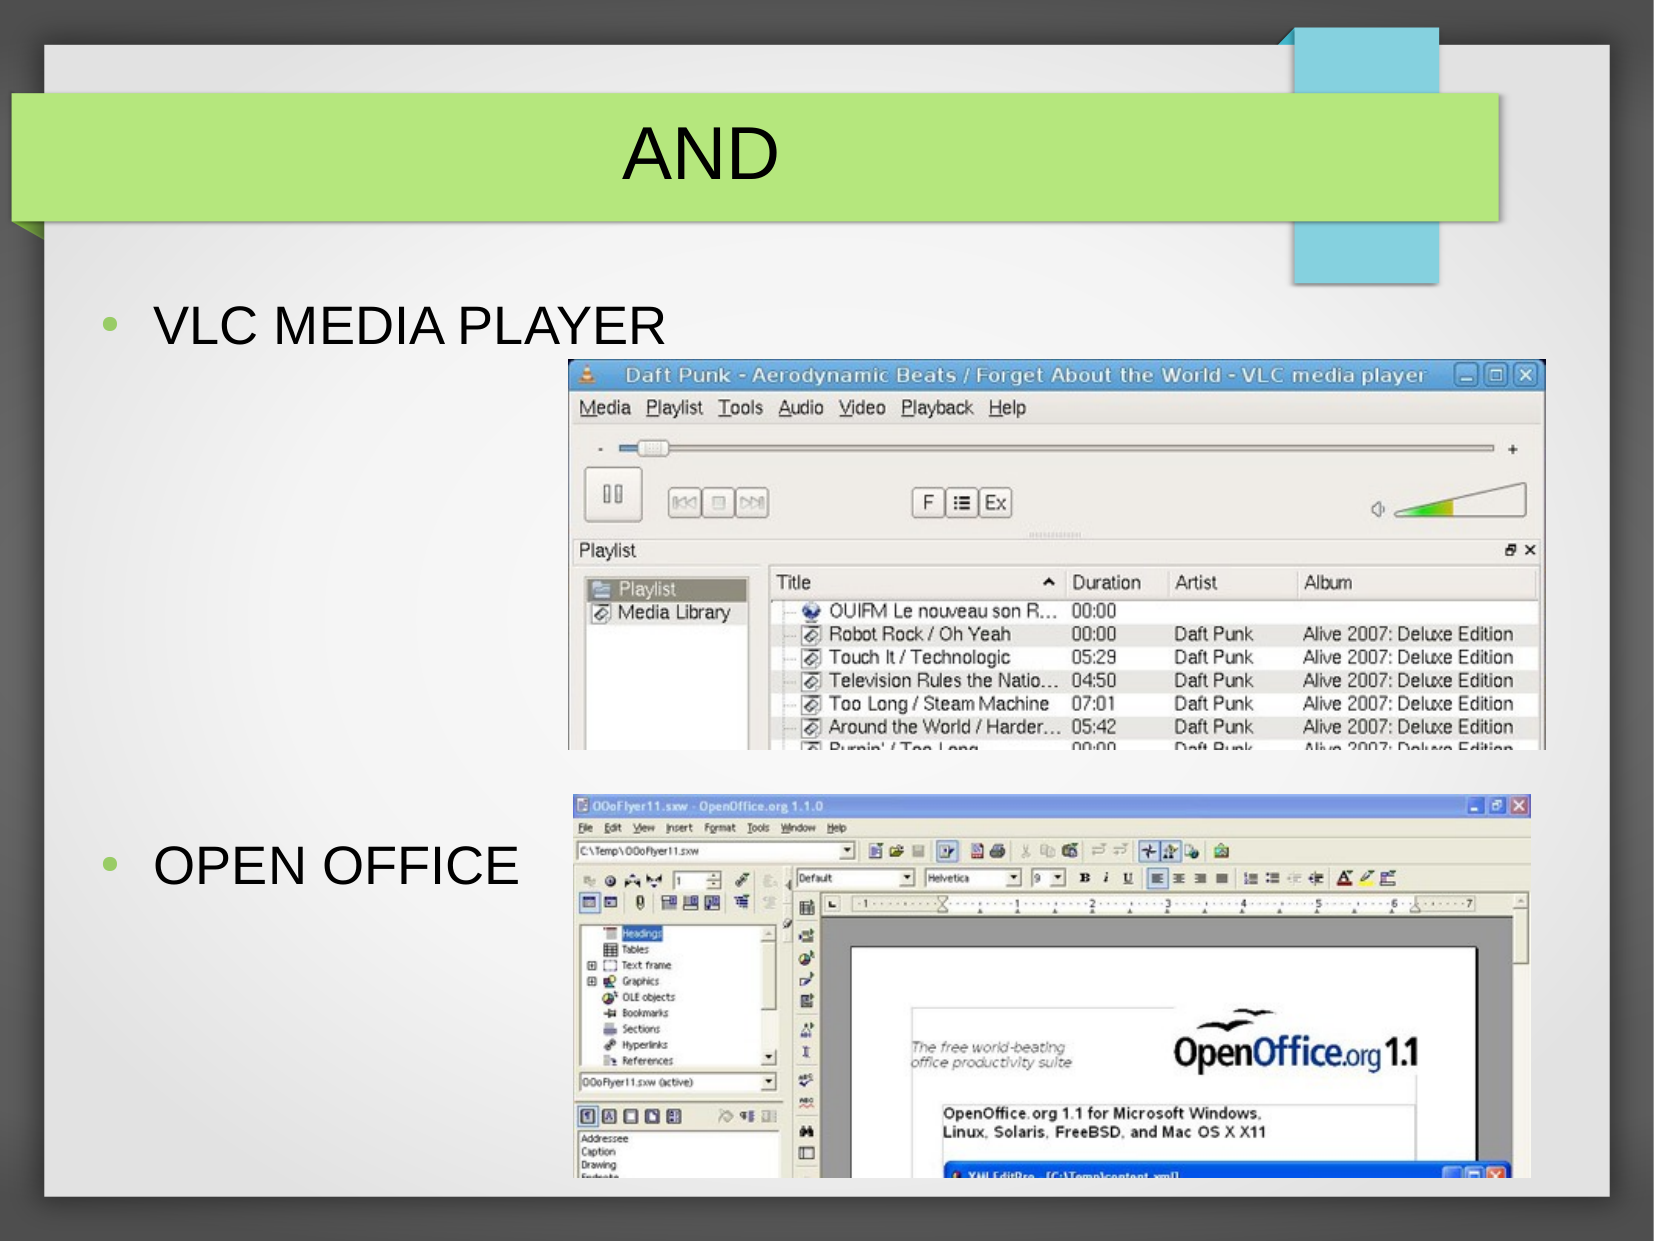

# AND
VLC MEDIA PLAYER
OPEN OFFICE